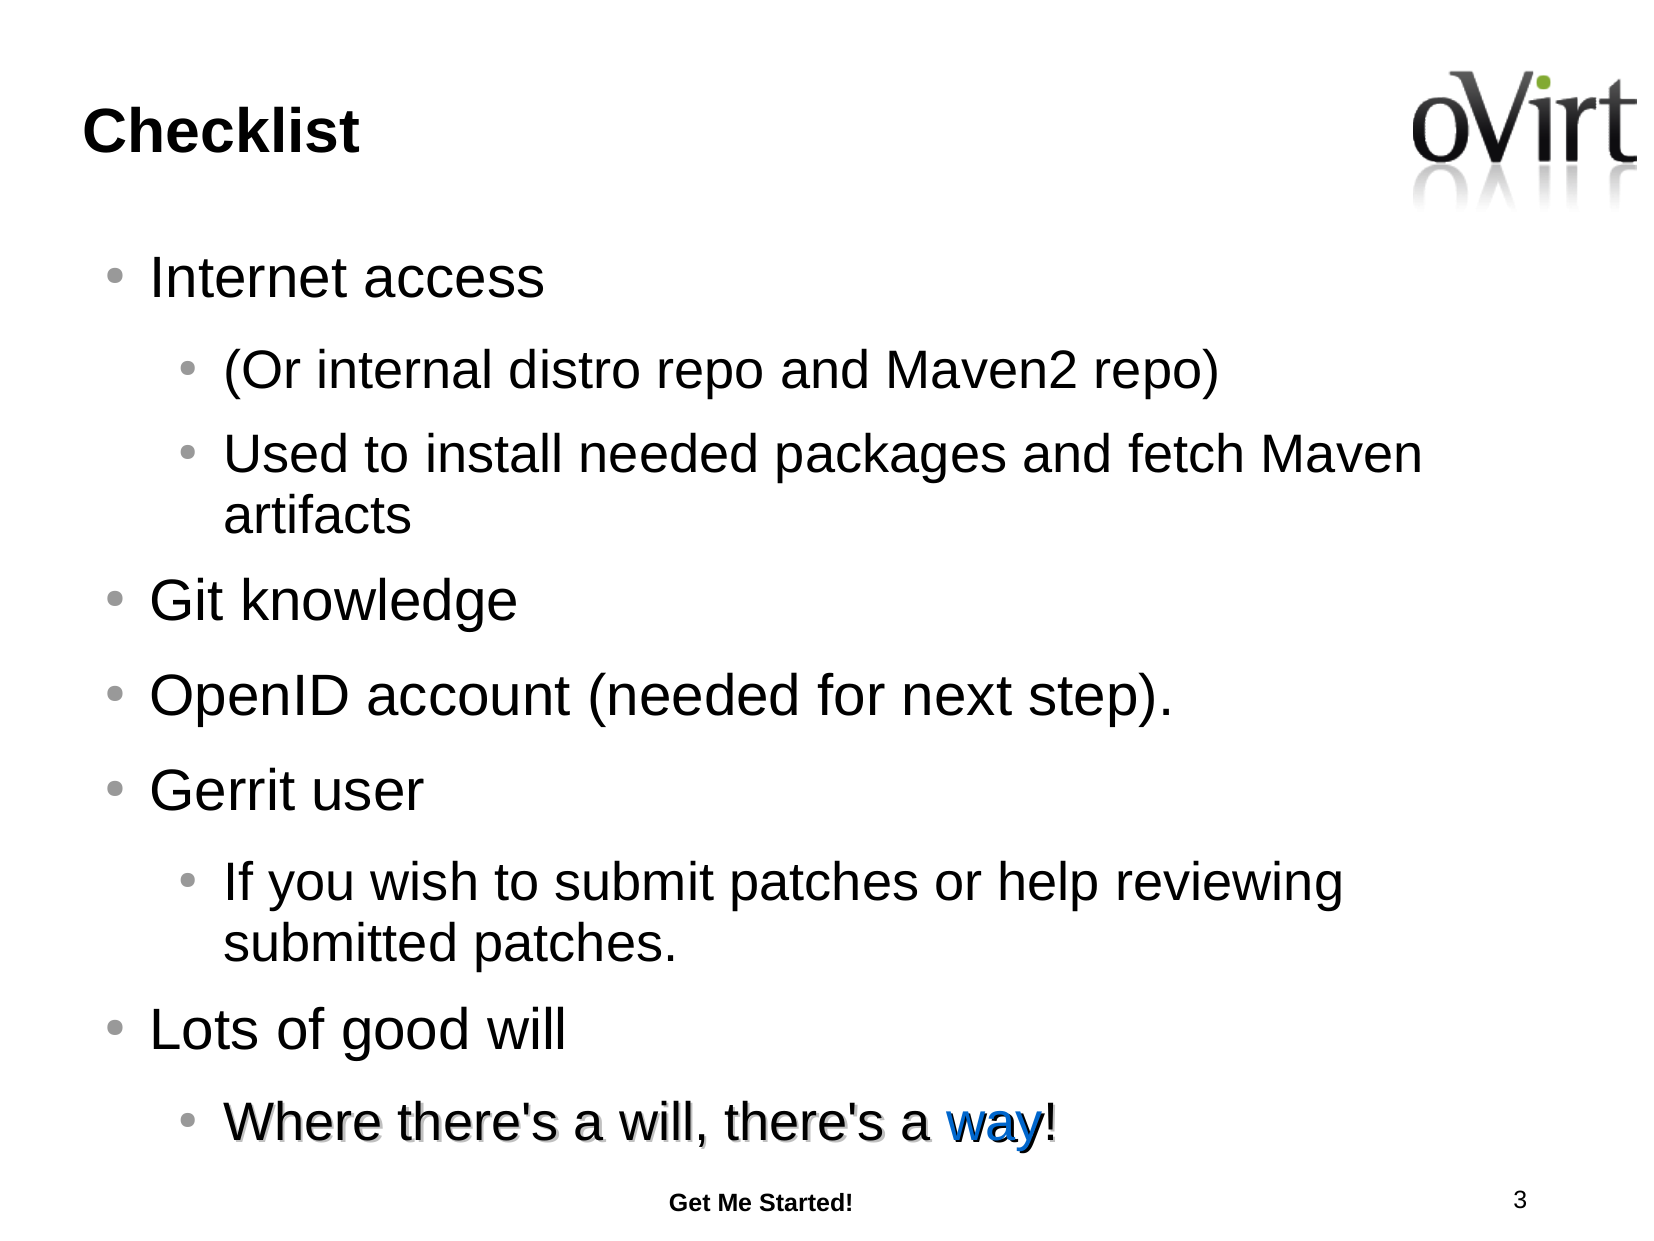

# Checklist
Internet access
(Or internal distro repo and Maven2 repo)
Used to install needed packages and fetch Maven artifacts
Git knowledge
OpenID account (needed for next step).
Gerrit user
If you wish to submit patches or help reviewing submitted patches.
Lots of good will
Where there's a will, there's a way!